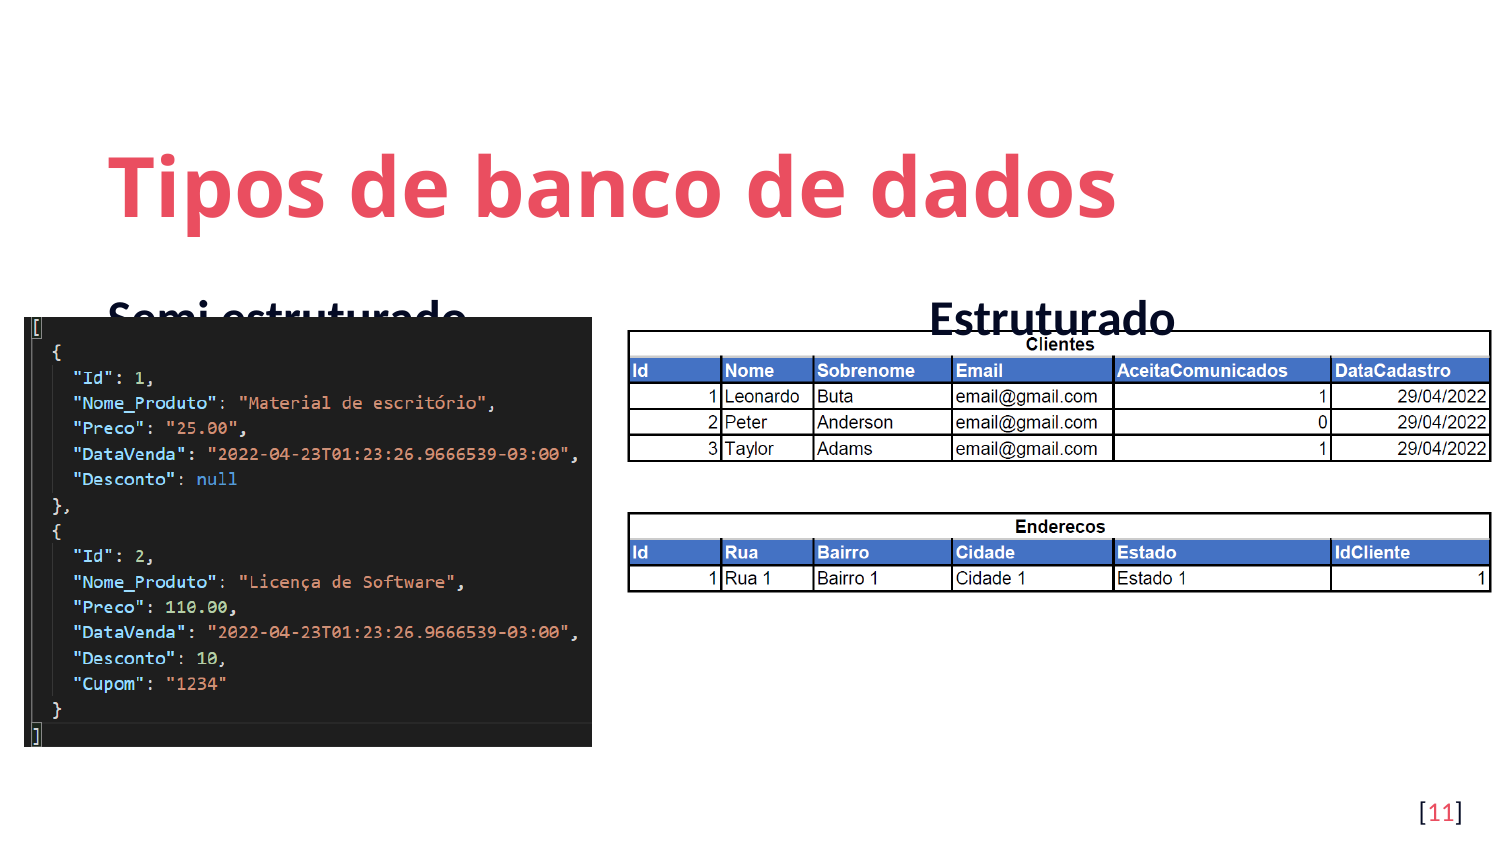

Tipos de banco de dados
Semi estruturado Estruturado